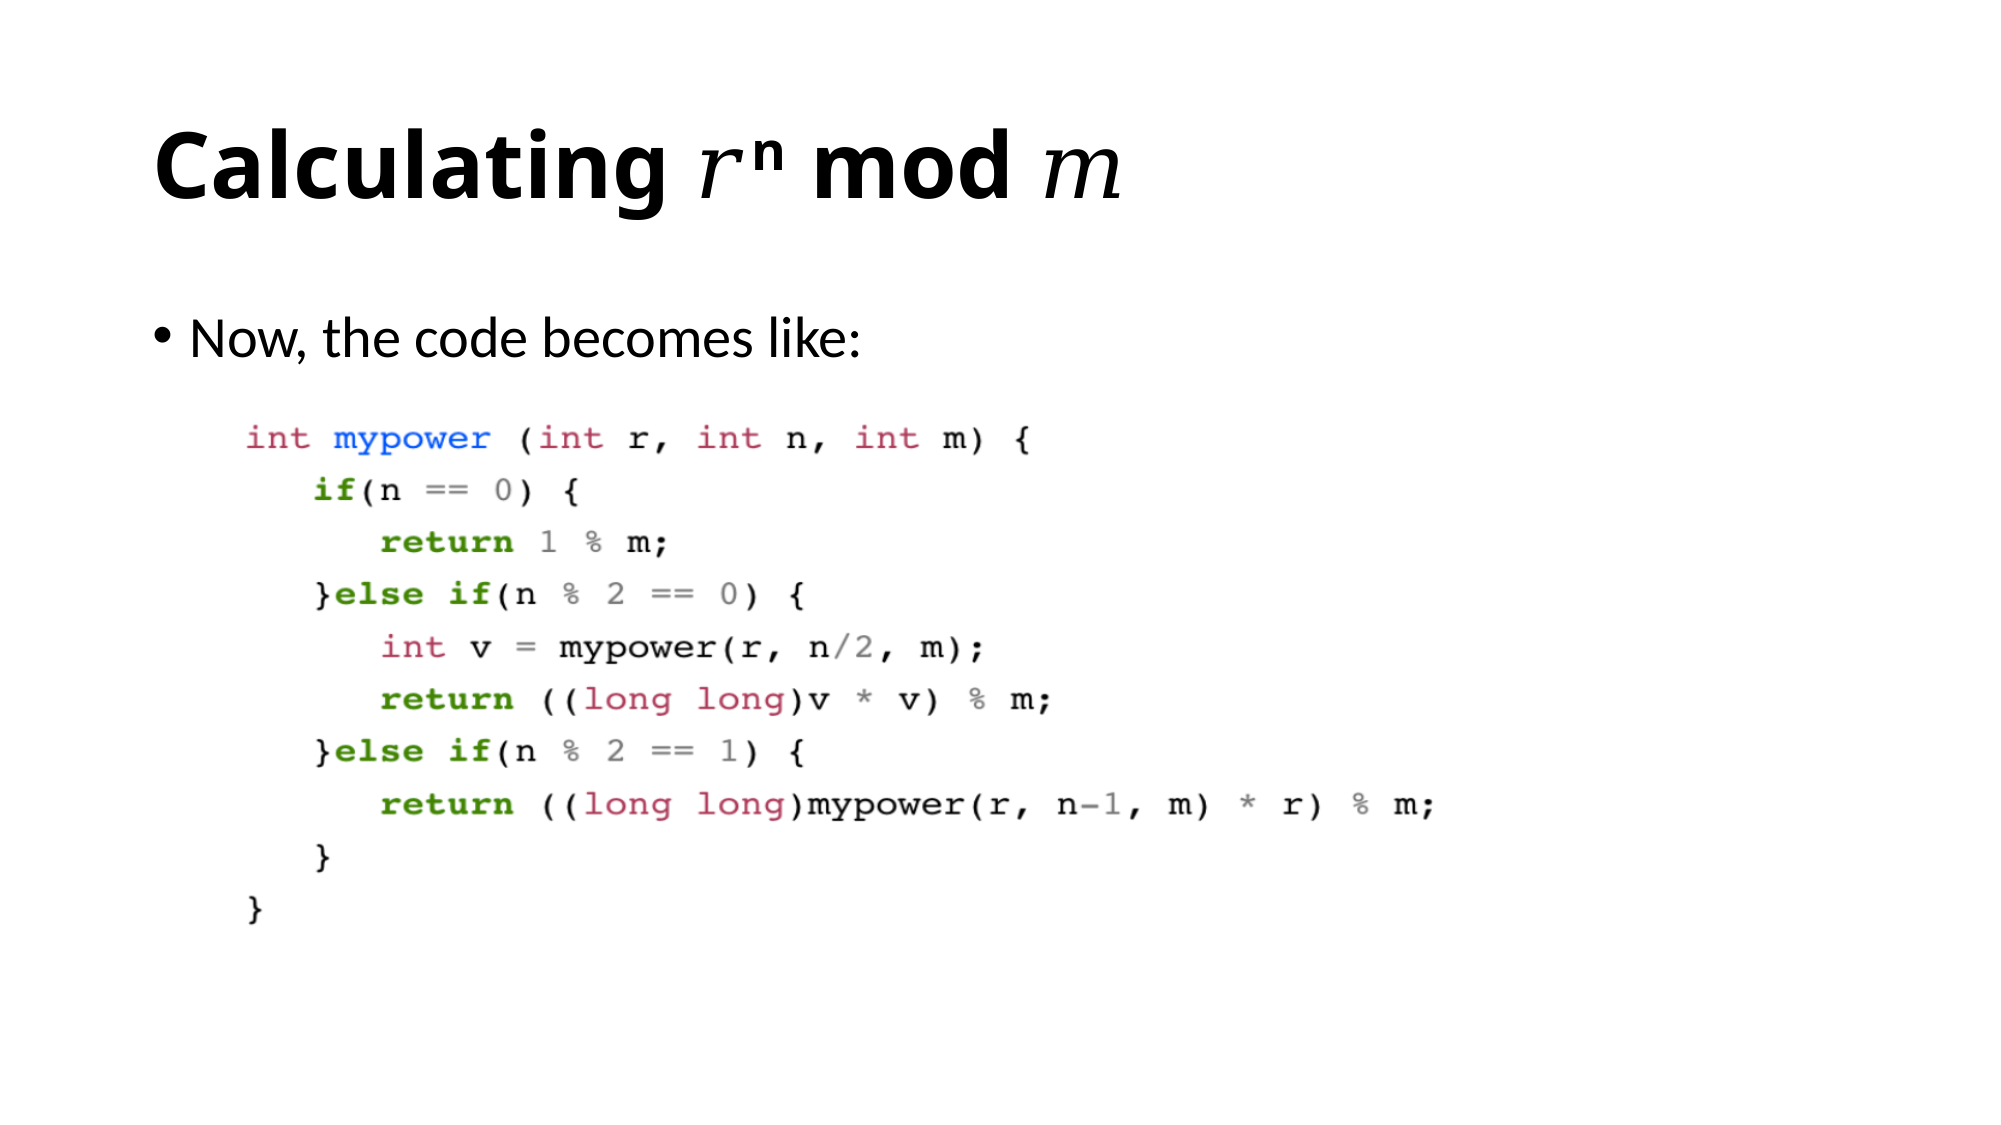

Calculating 𝑟n mod 𝑚
Now, the code becomes like: